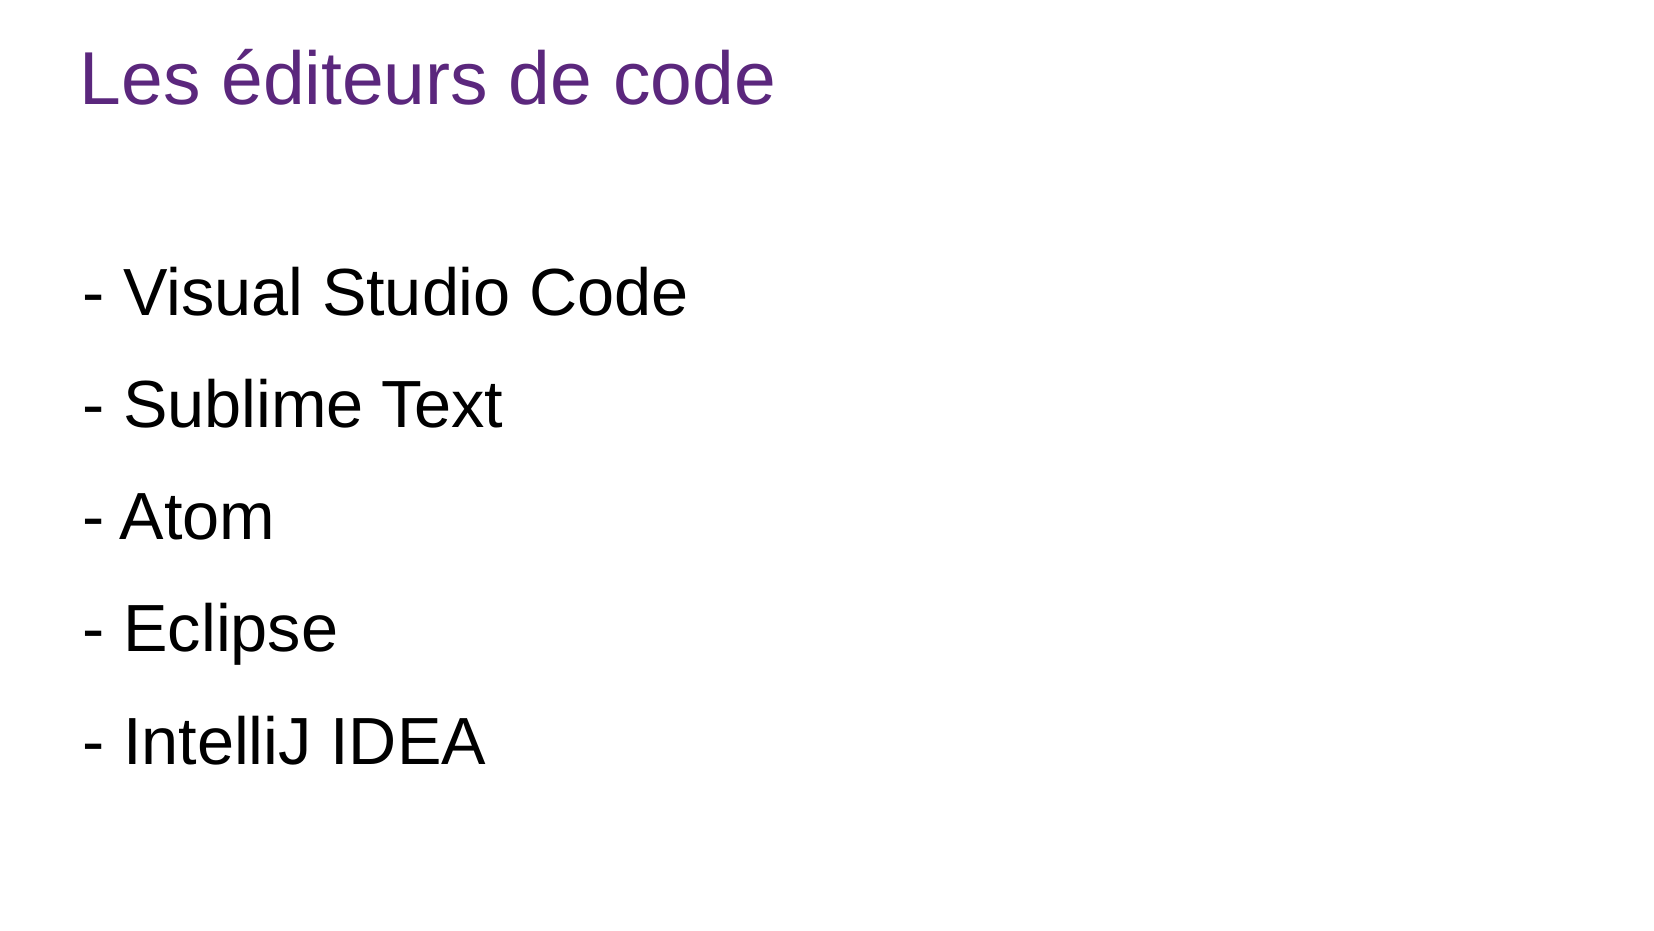

# Les éditeurs de code
- Visual Studio Code
- Sublime Text
- Atom
- Eclipse
- IntelliJ IDEA